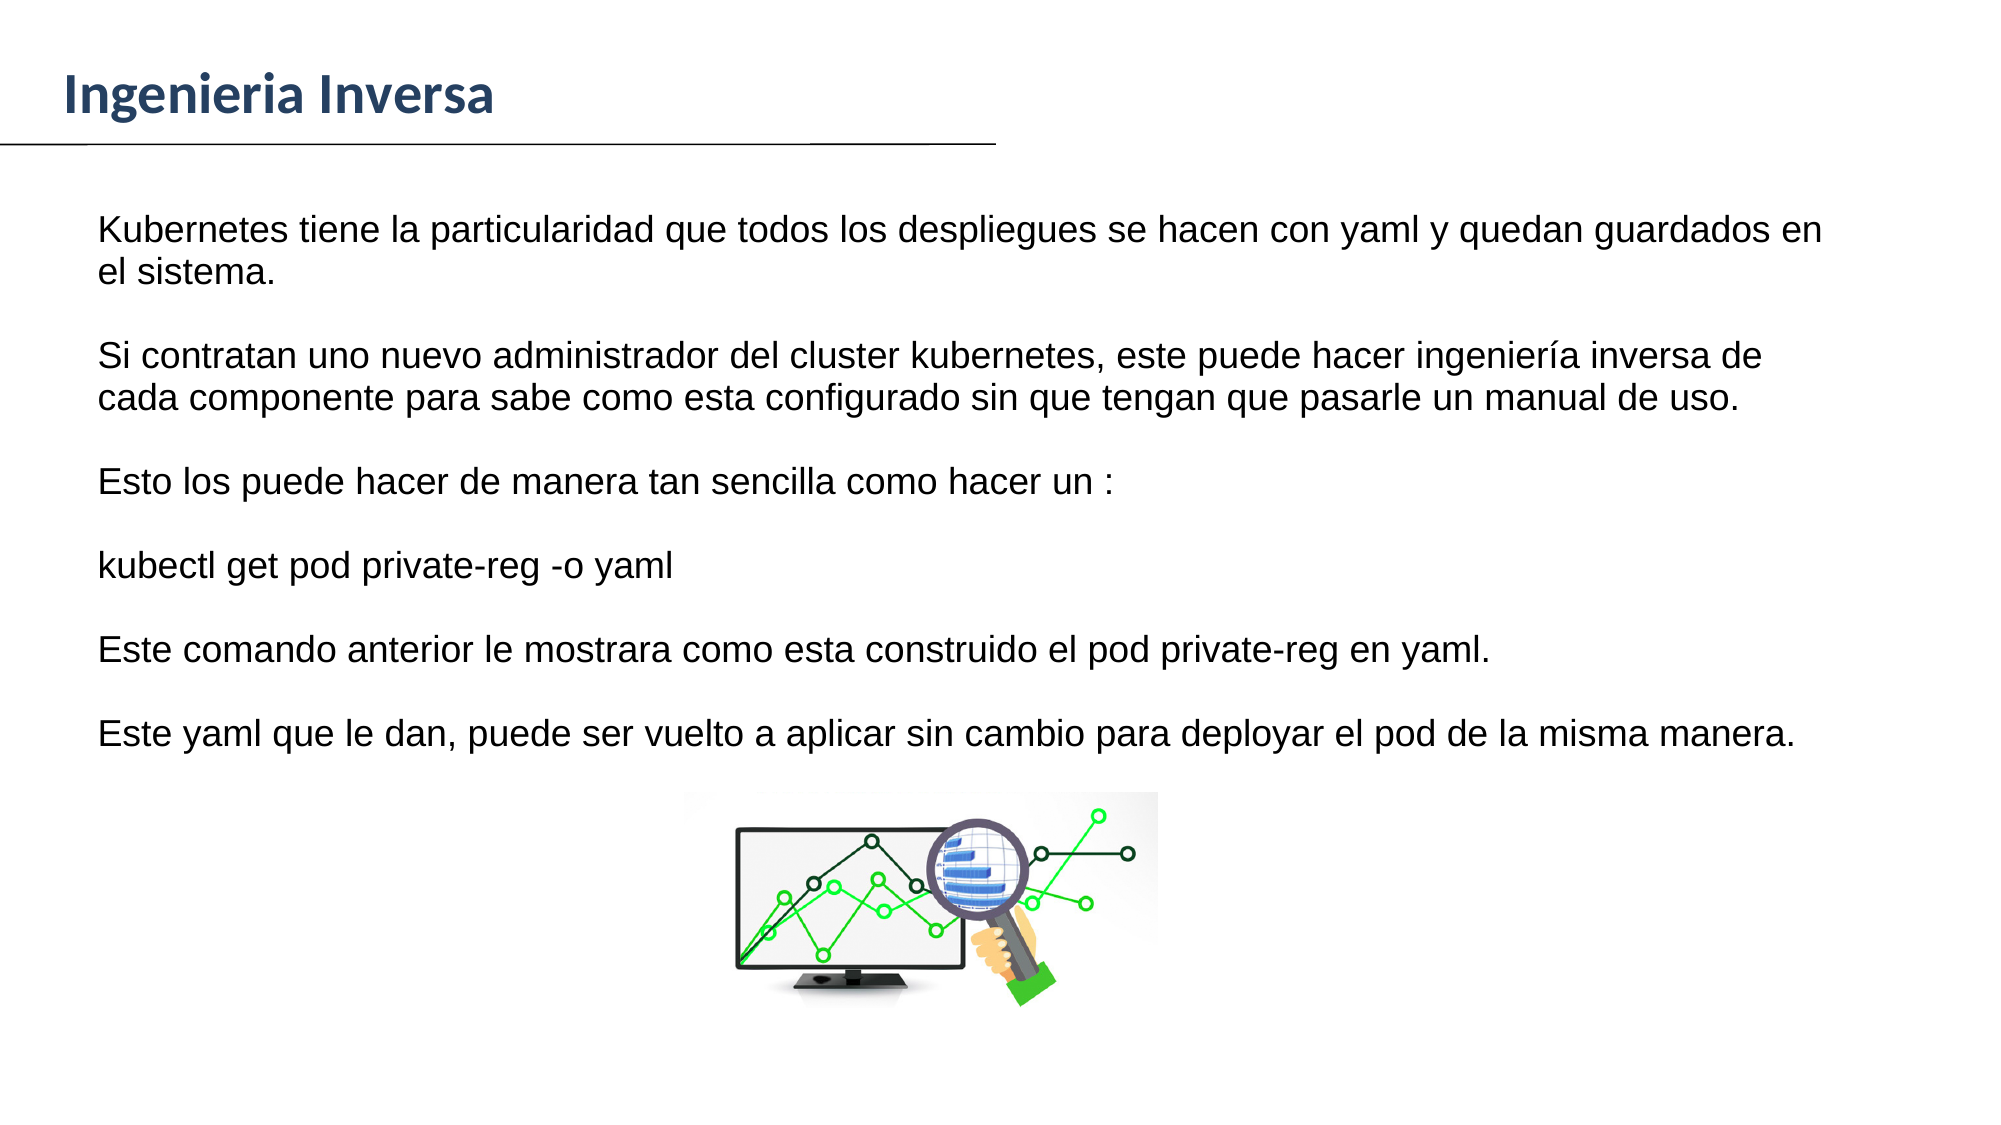

Ingenieria Inversa
Kubernetes tiene la particularidad que todos los despliegues se hacen con yaml y quedan guardados en el sistema.
Si contratan uno nuevo administrador del cluster kubernetes, este puede hacer ingeniería inversa de cada componente para sabe como esta configurado sin que tengan que pasarle un manual de uso.
Esto los puede hacer de manera tan sencilla como hacer un :
kubectl get pod private-reg -o yaml
Este comando anterior le mostrara como esta construido el pod private-reg en yaml.
Este yaml que le dan, puede ser vuelto a aplicar sin cambio para deployar el pod de la misma manera.